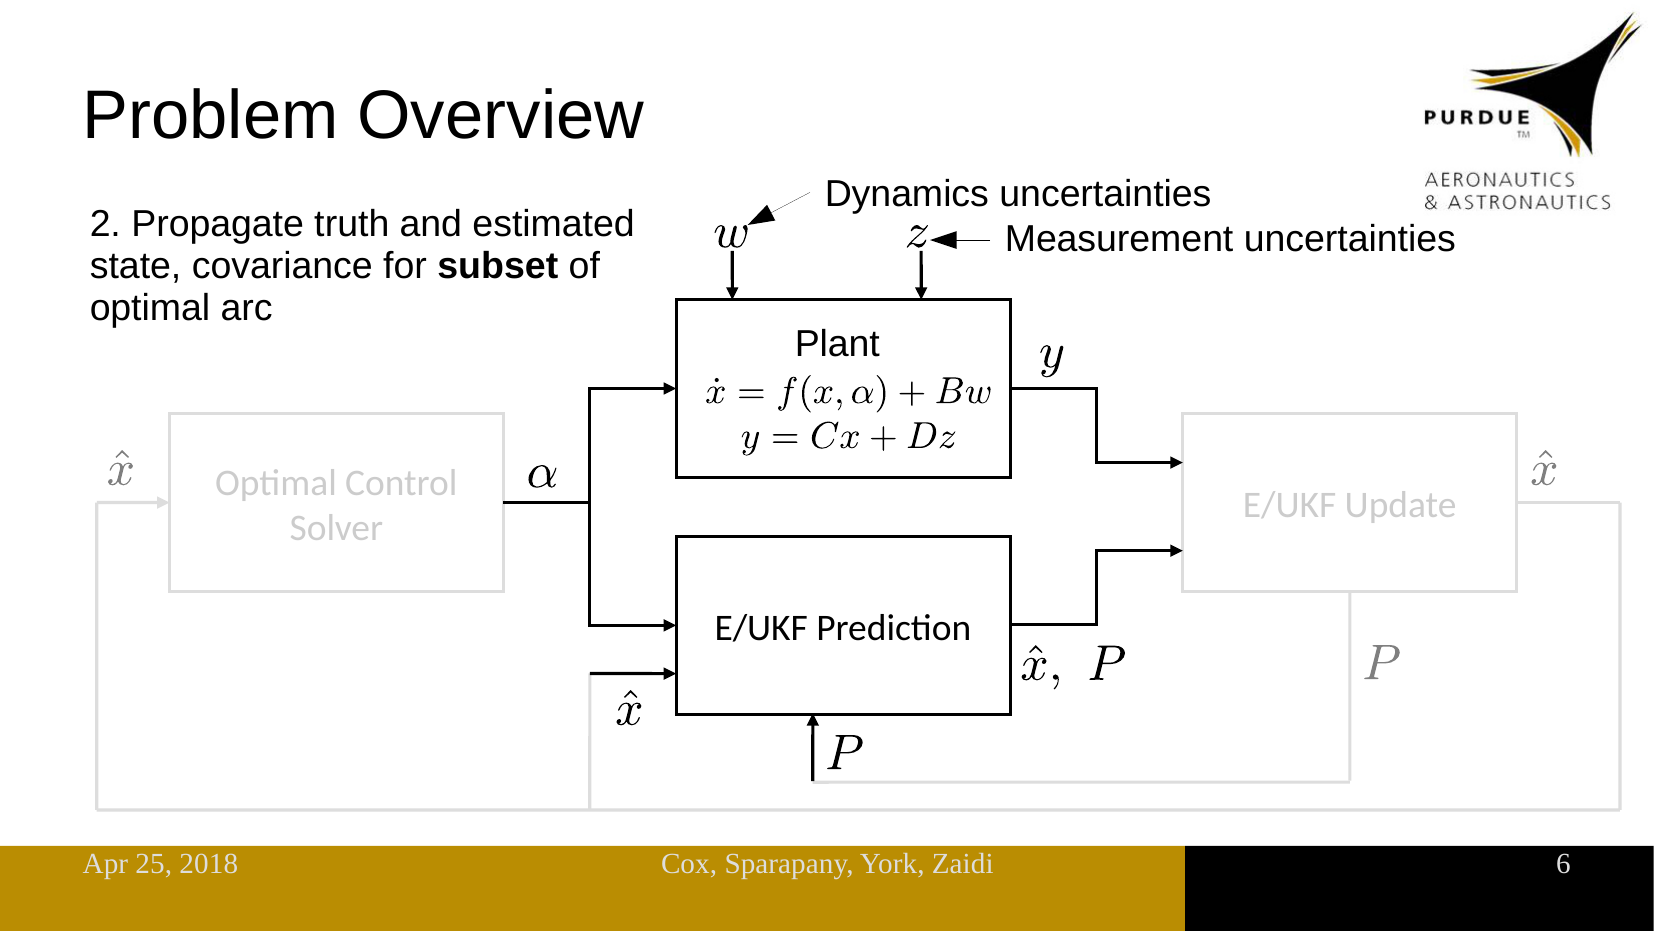

# Problem Overview
Dynamics uncertainties
2. Propagate truth and estimated state, covariance for subset of optimal arc
Measurement uncertainties
Plant
Optimal Control Solver
E/UKF Update
E/UKF Prediction
Apr 25, 2018
Cox, Sparapany, York, Zaidi
6